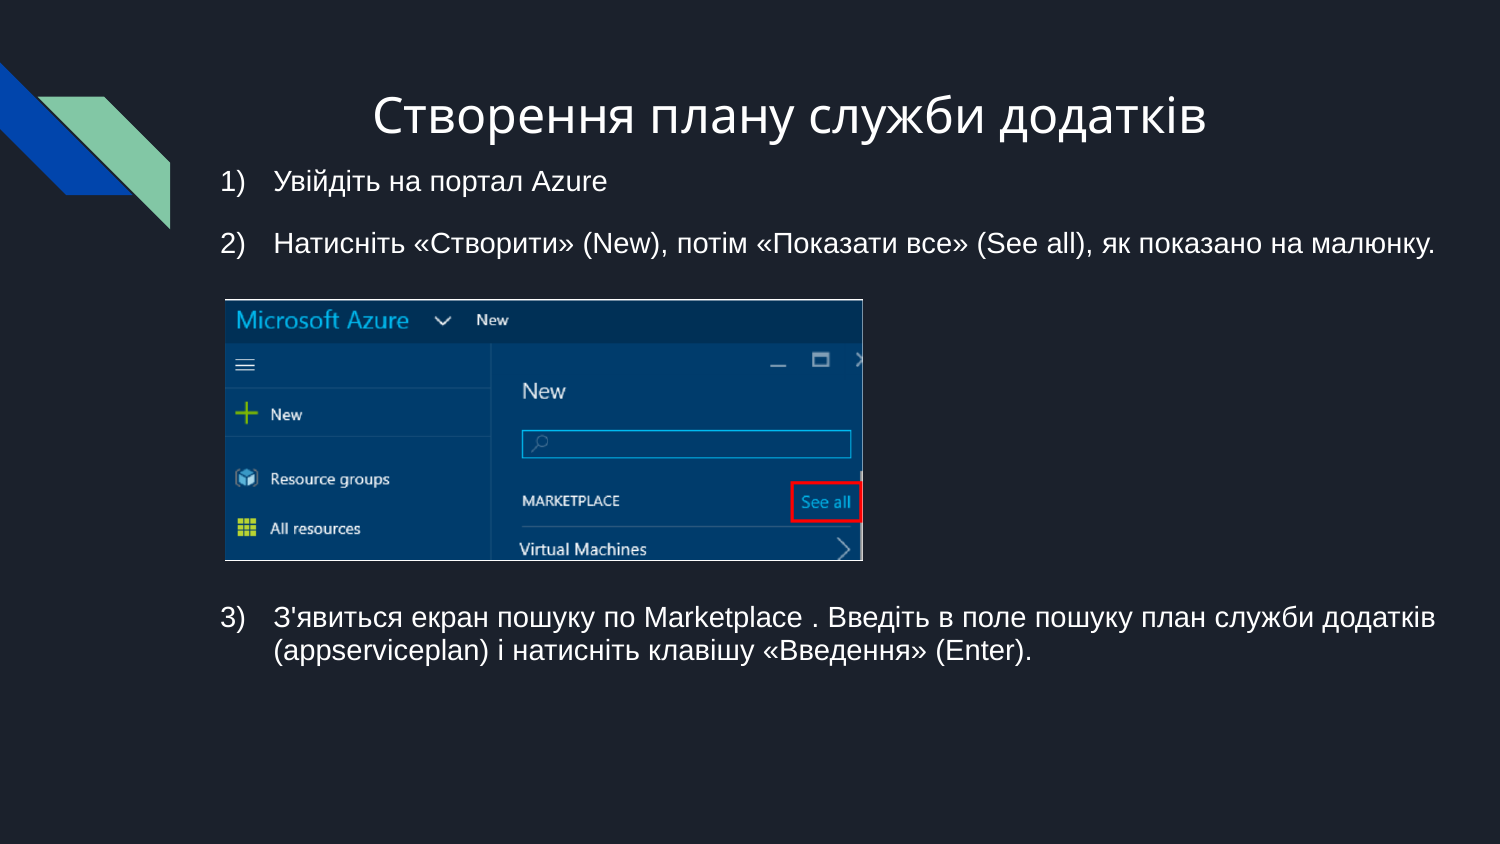

# Створення плану служби додатків
Увійдіть на портал Azure
Натисніть «Створити» (New), потім «Показати все» (See all), як показано на малюнку.
З'явиться екран пошуку по Marketplace . Введіть в поле пошуку план служби додатків (appserviceplan) і натисніть клавішу «Введення» (Enter).